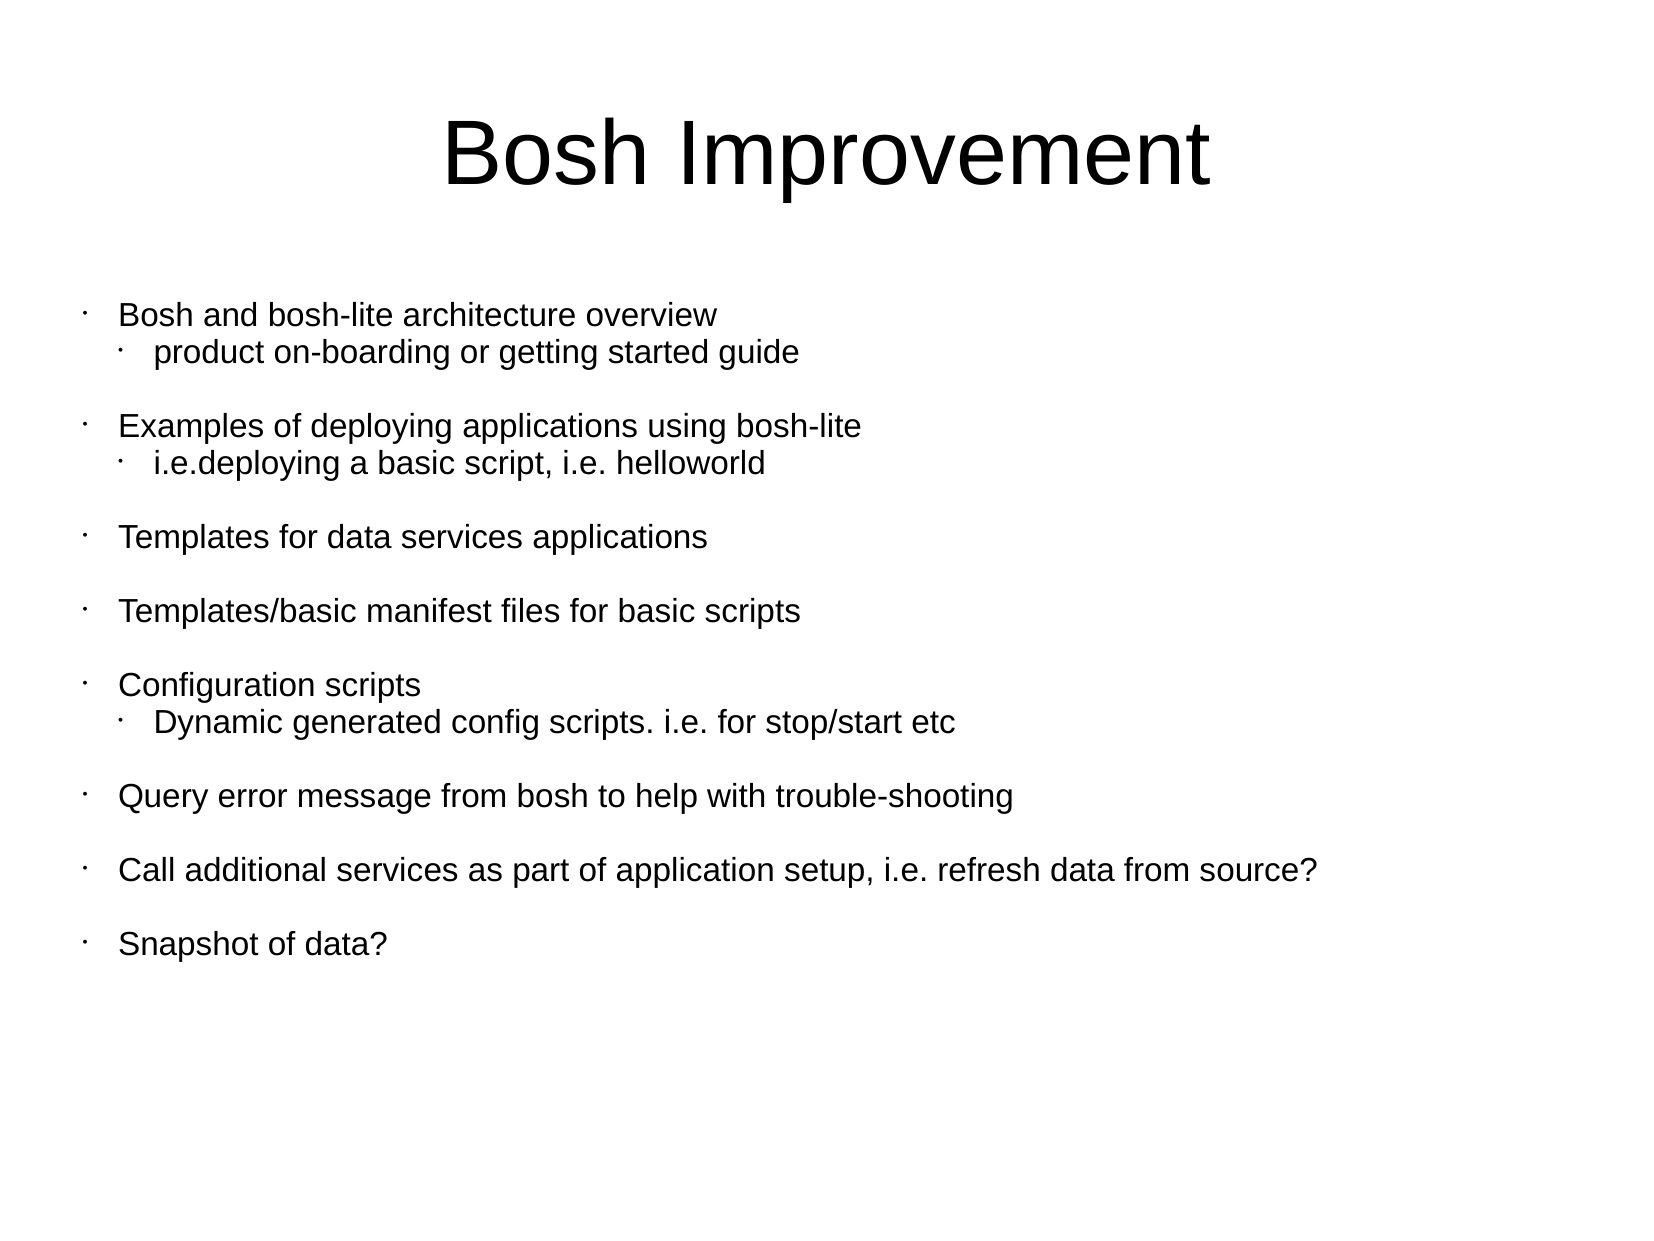

# Bosh Improvement
Bosh and bosh-lite architecture overview
product on-boarding or getting started guide
Examples of deploying applications using bosh-lite
i.e.deploying a basic script, i.e. helloworld
Templates for data services applications
Templates/basic manifest files for basic scripts
Configuration scripts
Dynamic generated config scripts. i.e. for stop/start etc
Query error message from bosh to help with trouble-shooting
Call additional services as part of application setup, i.e. refresh data from source?
Snapshot of data?